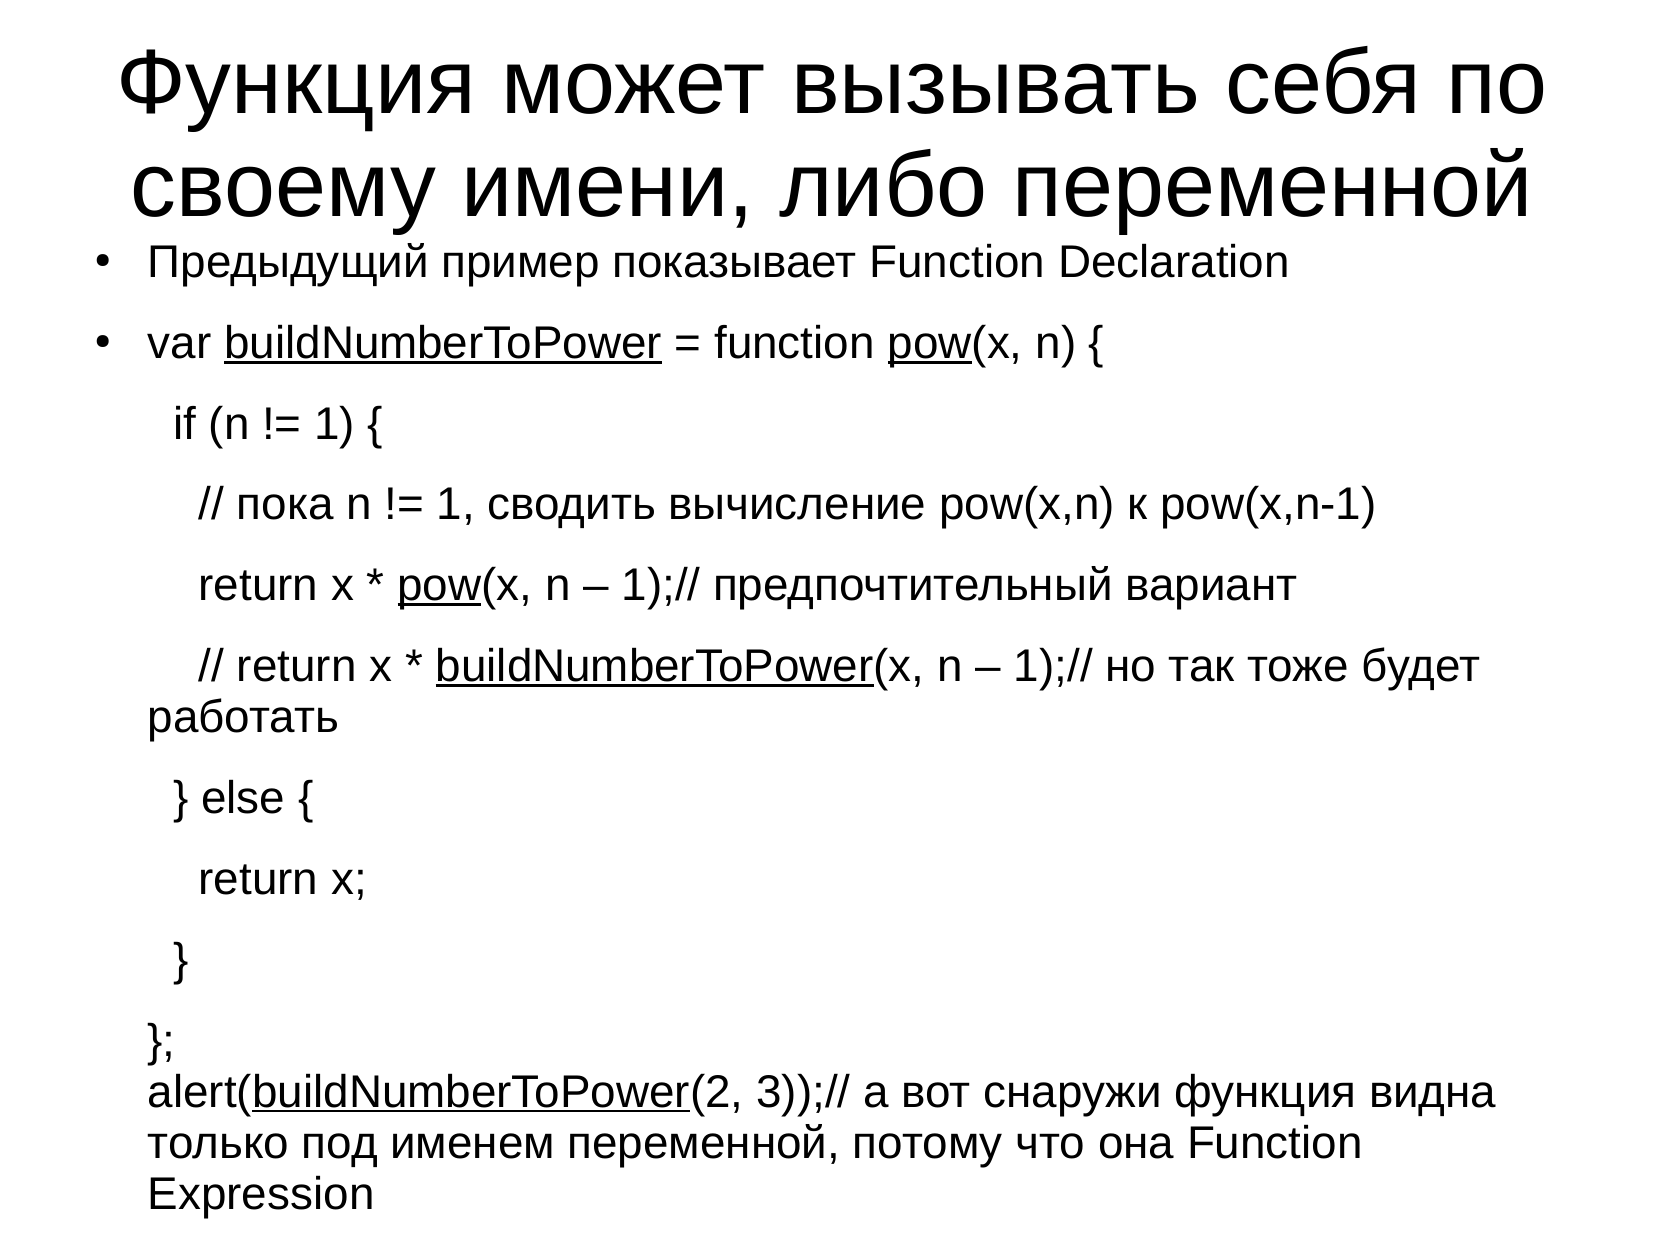

# Функция может вызывать себя по своему имени, либо переменной
Предыдущий пример показывает Function Declaration
var buildNumberToPower = function pow(x, n) {
 if (n != 1) {
 // пока n != 1, сводить вычисление pow(x,n) к pow(x,n-1)
 return x * pow(x, n – 1);// предпочтительный вариант
 // return x * buildNumberToPower(x, n – 1);// но так тоже будет работать
 } else {
 return x;
 }
};
alert(buildNumberToPower(2, 3));// а вот снаружи функция видна только под именем переменной, потому что она Function Expression